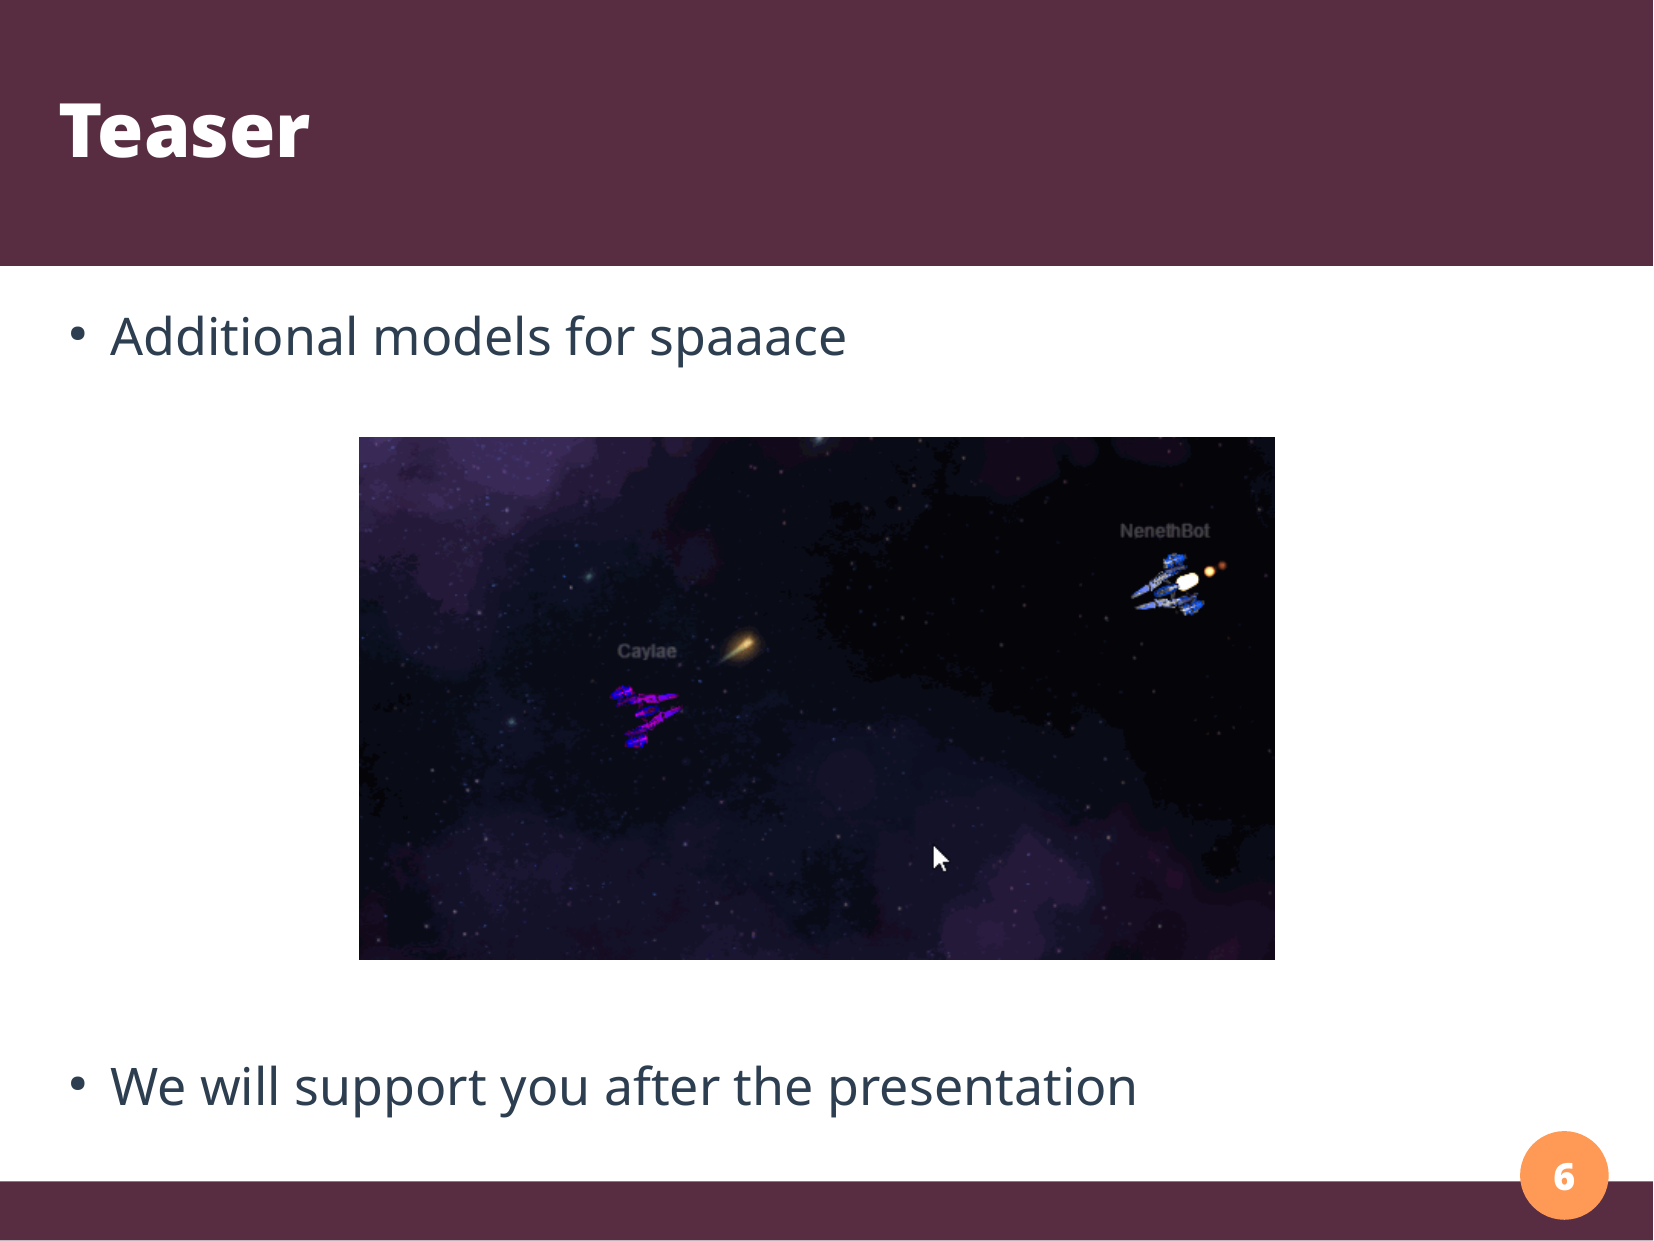

# Teaser
Additional models for spaaace
We will support you after the presentation
6